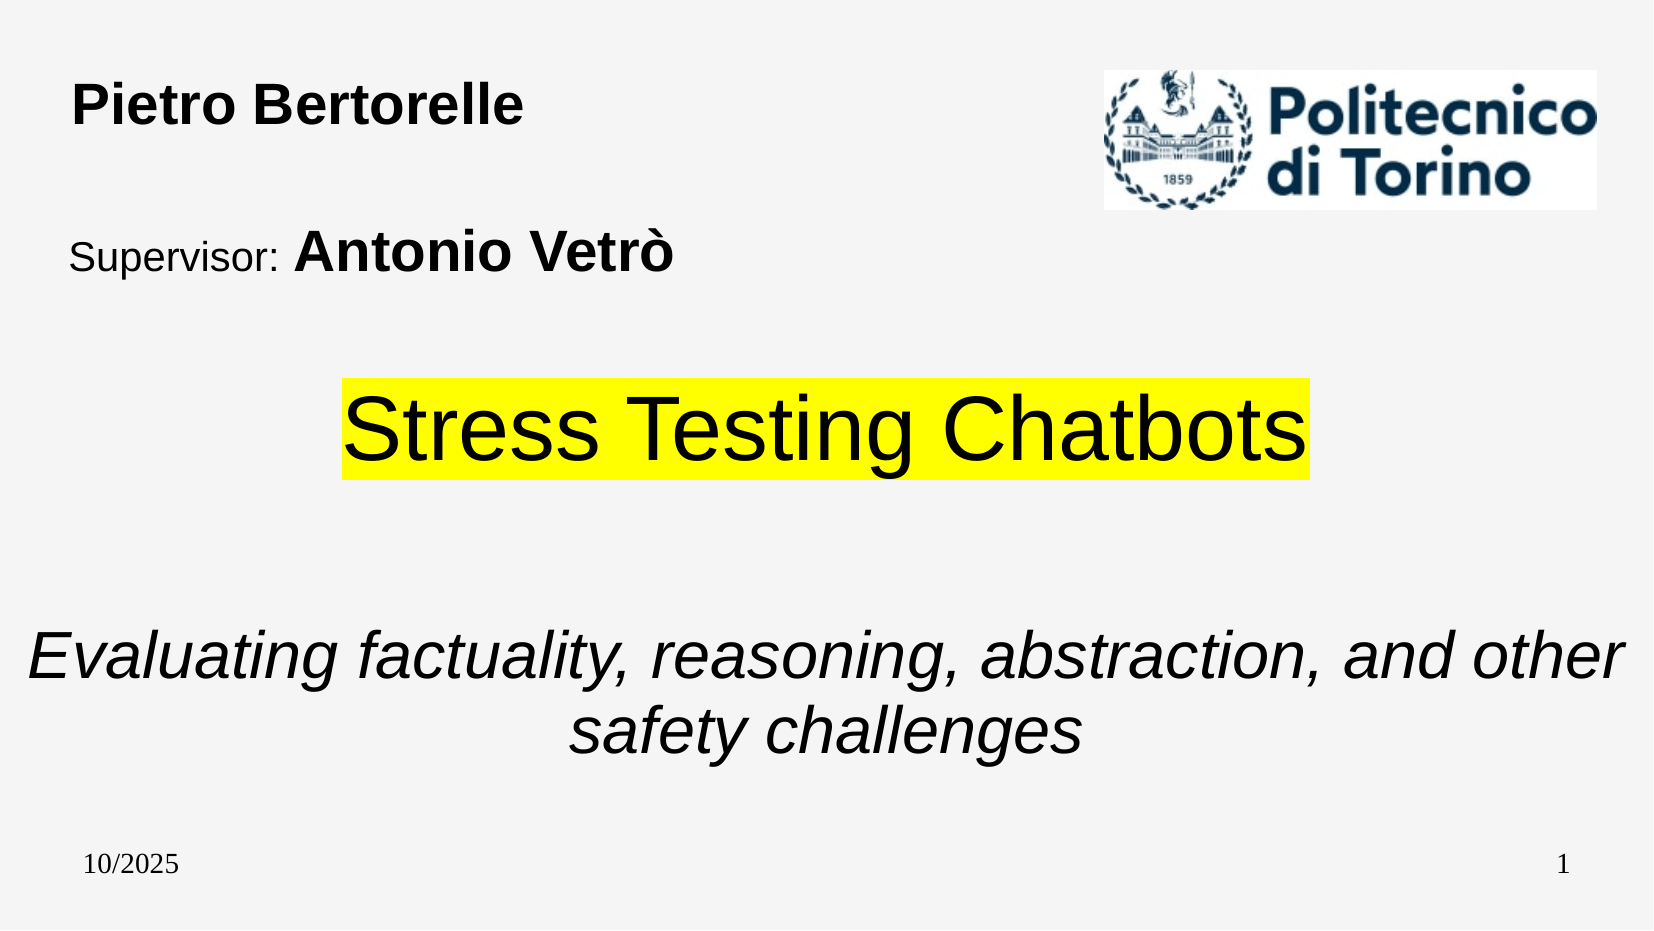

Pietro Bertorelle
Supervisor: Antonio Vetrò
# Stress Testing Chatbots
Evaluating factuality, reasoning, abstraction, and other safety challenges
10/2025
1